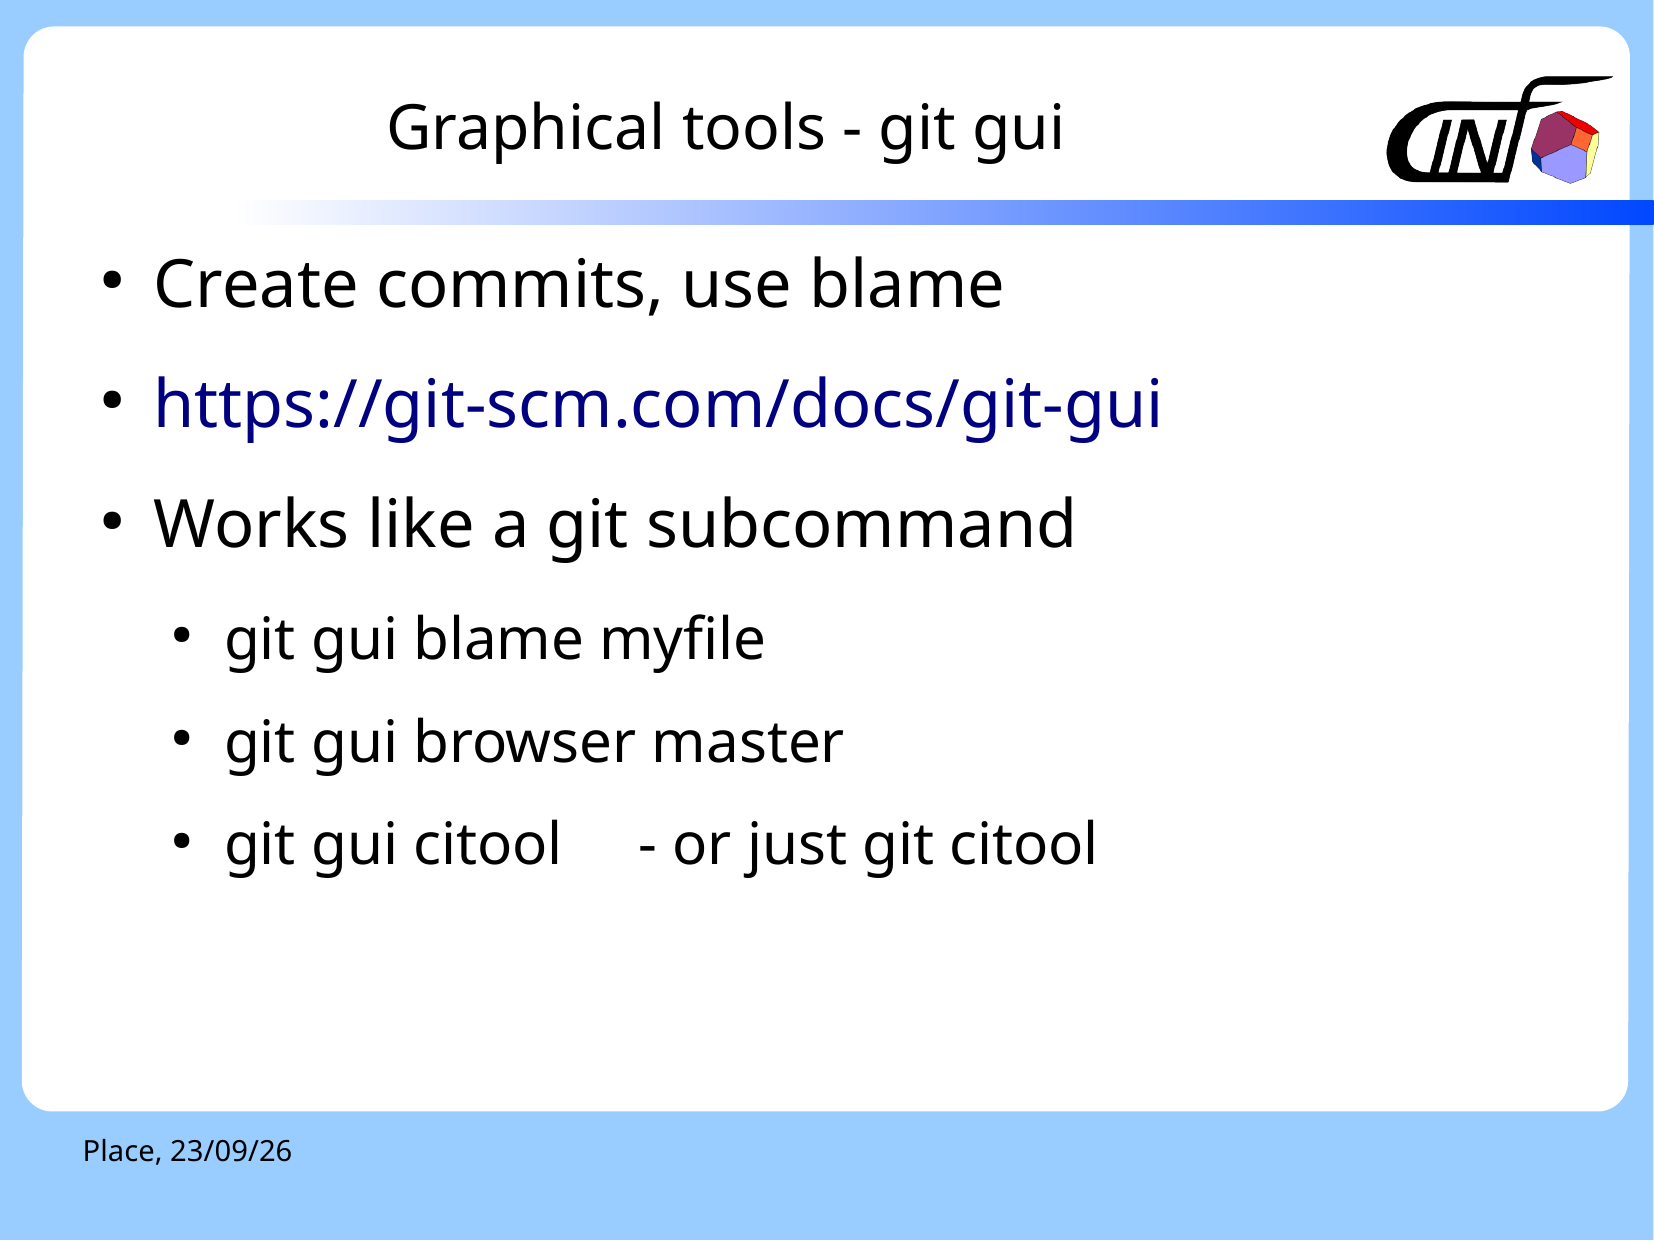

# Graphical tools - git gui
Create commits, use blame
https://git-scm.com/docs/git-gui
Works like a git subcommand
git gui blame myfile
git gui browser master
git gui citool - or just git citool